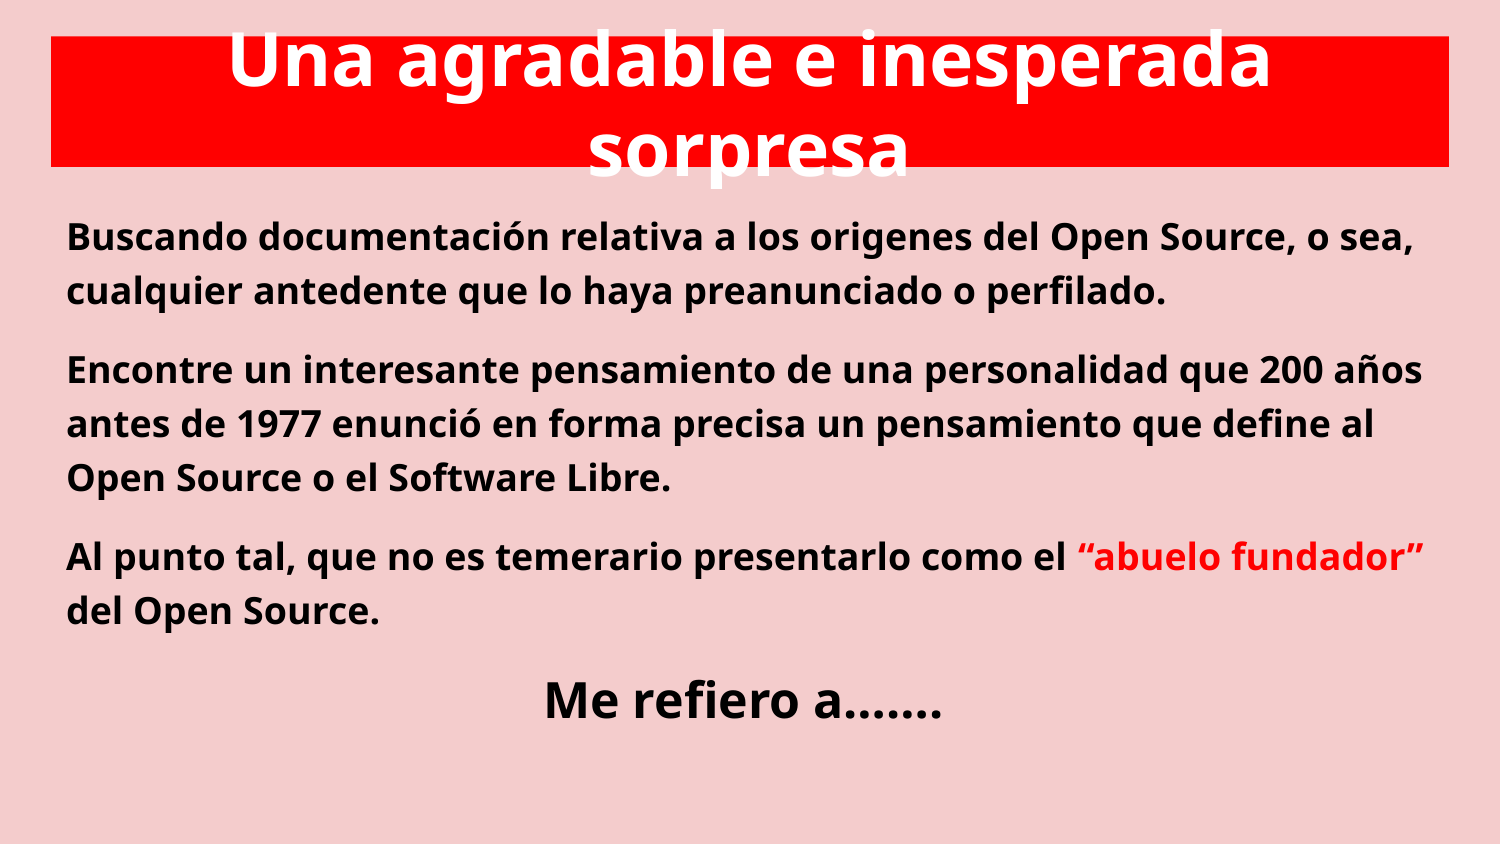

# Una agradable e inesperada sorpresa
Buscando documentación relativa a los origenes del Open Source, o sea, cualquier antedente que lo haya preanunciado o perfilado.
Encontre un interesante pensamiento de una personalidad que 200 años antes de 1977 enunció en forma precisa un pensamiento que define al Open Source o el Software Libre.
Al punto tal, que no es temerario presentarlo como el “abuelo fundador” del Open Source.
Me refiero a…….